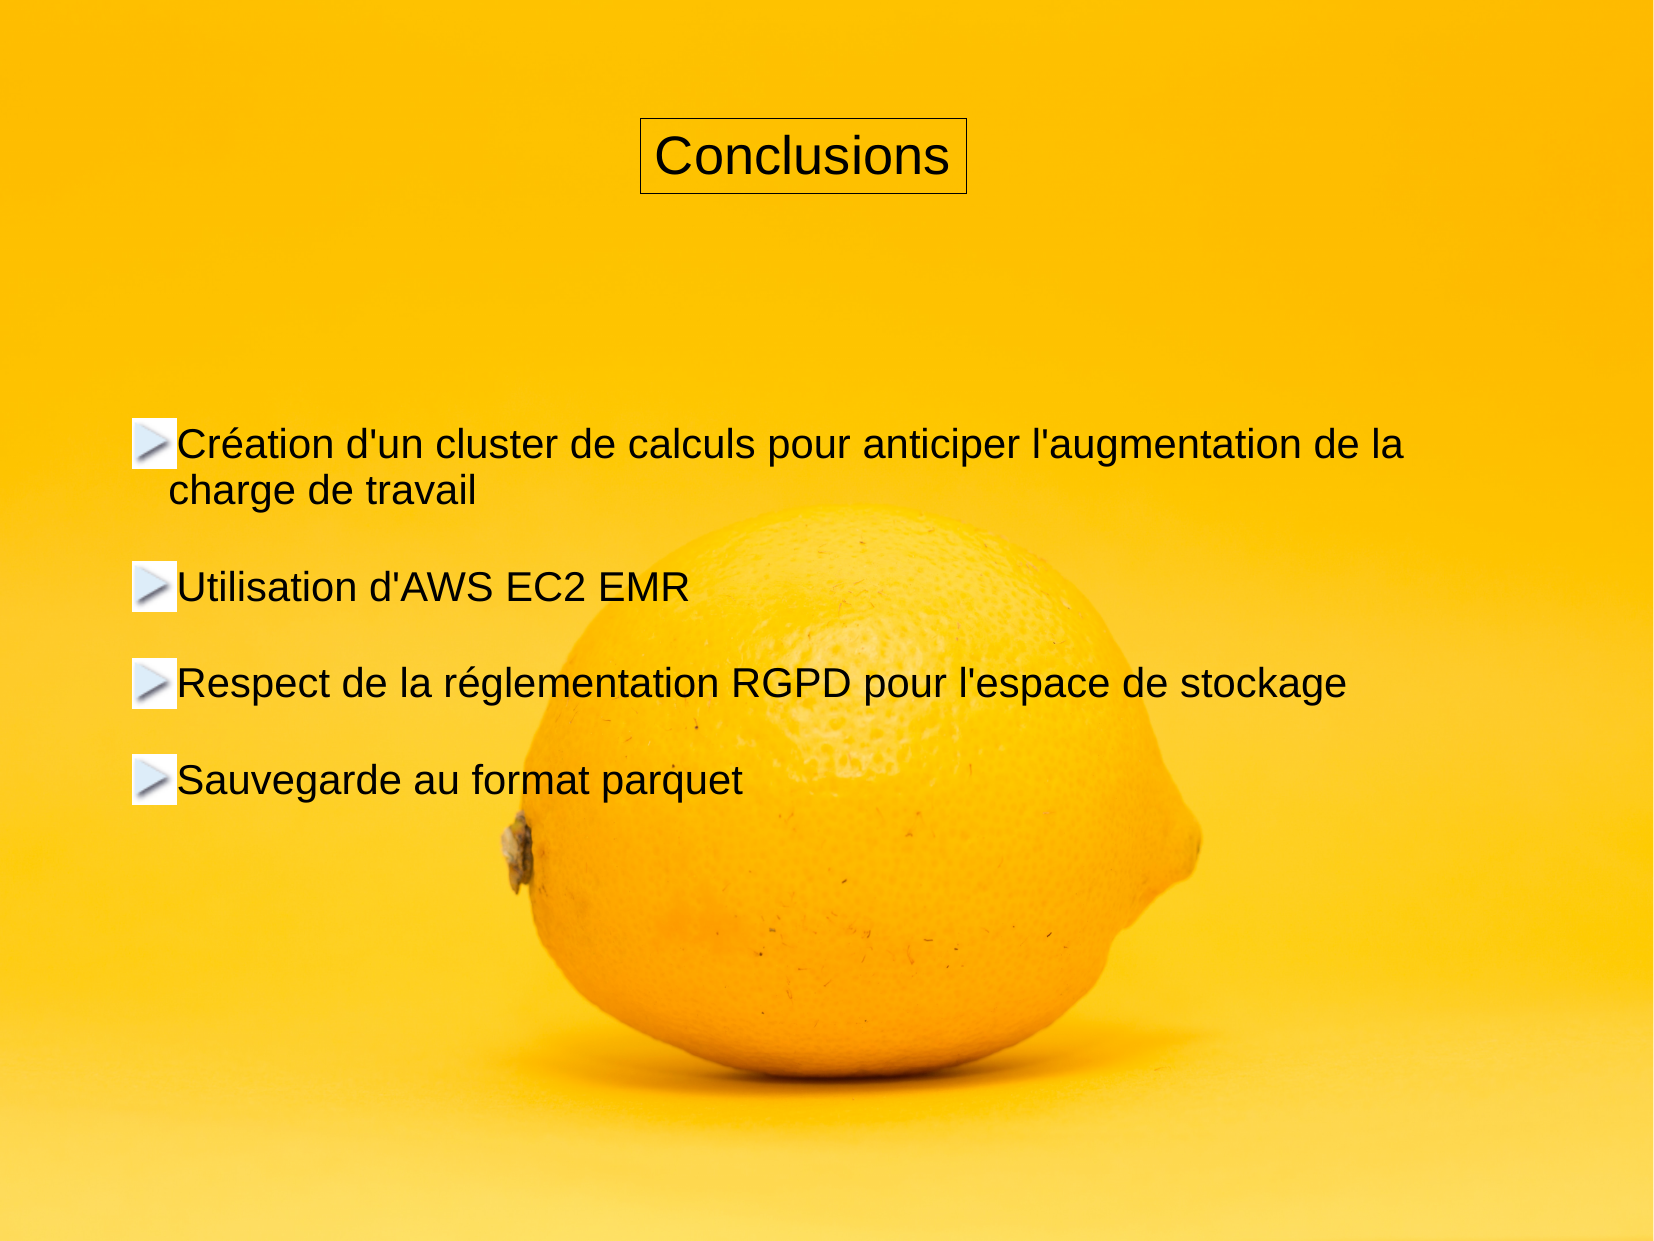

Conclusions
Création d'un cluster de calculs pour anticiper l'augmentation de la charge de travail
Utilisation d'AWS EC2 EMR
Respect de la réglementation RGPD pour l'espace de stockage
Sauvegarde au format parquet
16